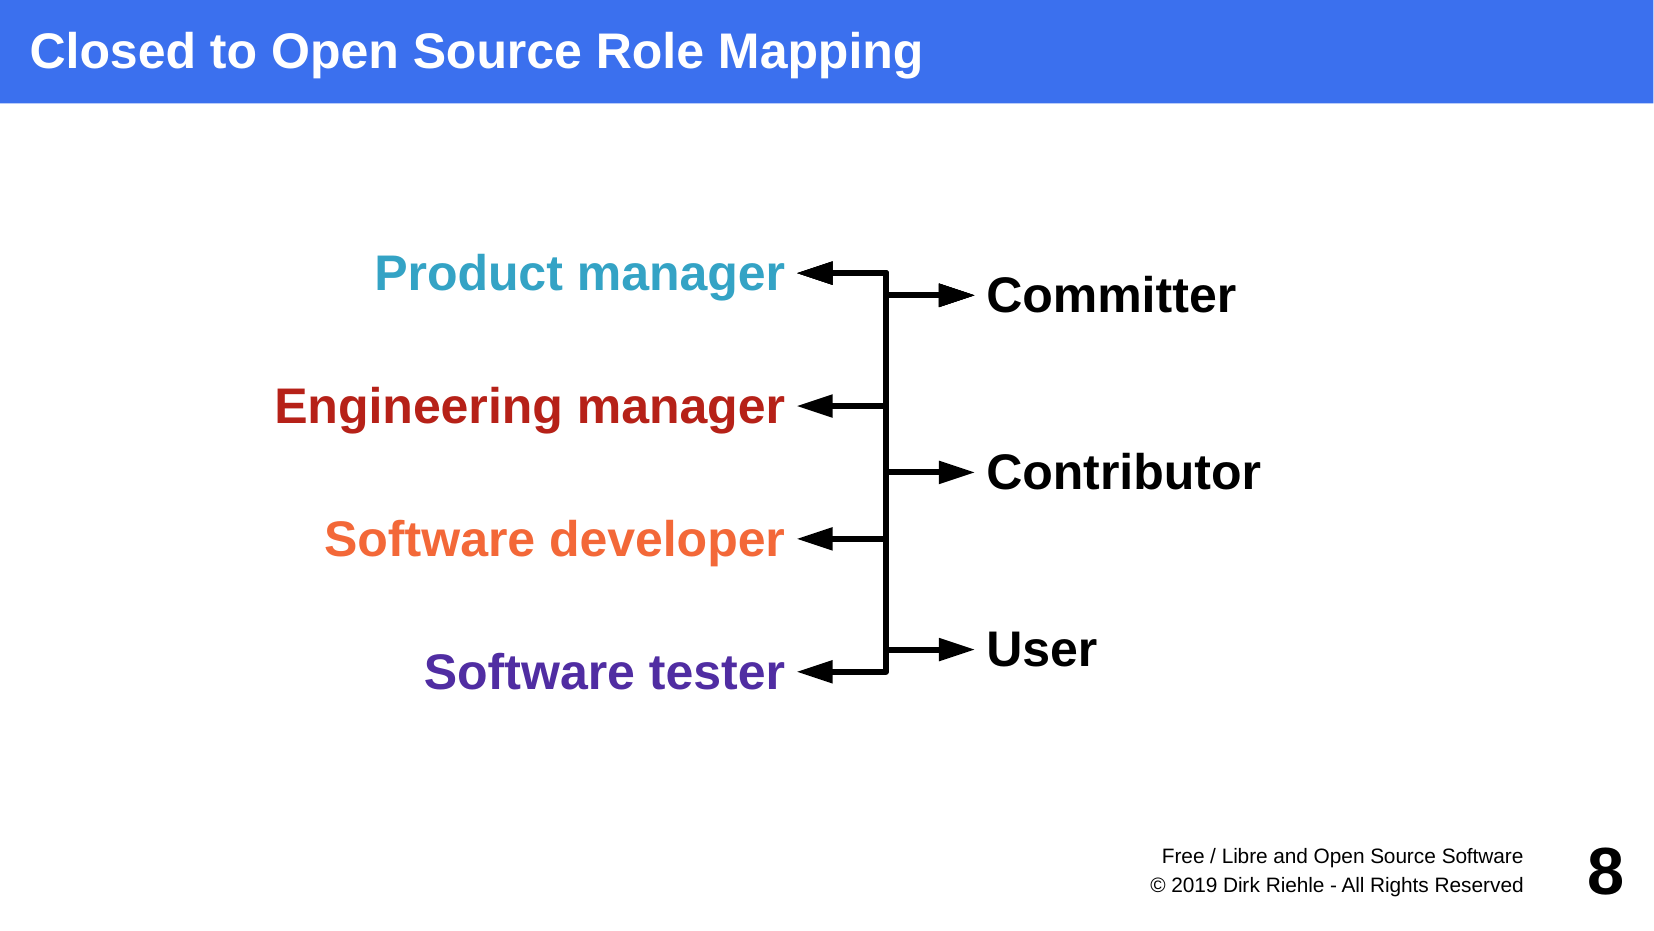

# Closed to Open Source Role Mapping
Product manager
Committer
Engineering manager
Contributor
Software developer
User
Software tester
Free / Libre and Open Source Software
8
© 2019 Dirk Riehle - All Rights Reserved